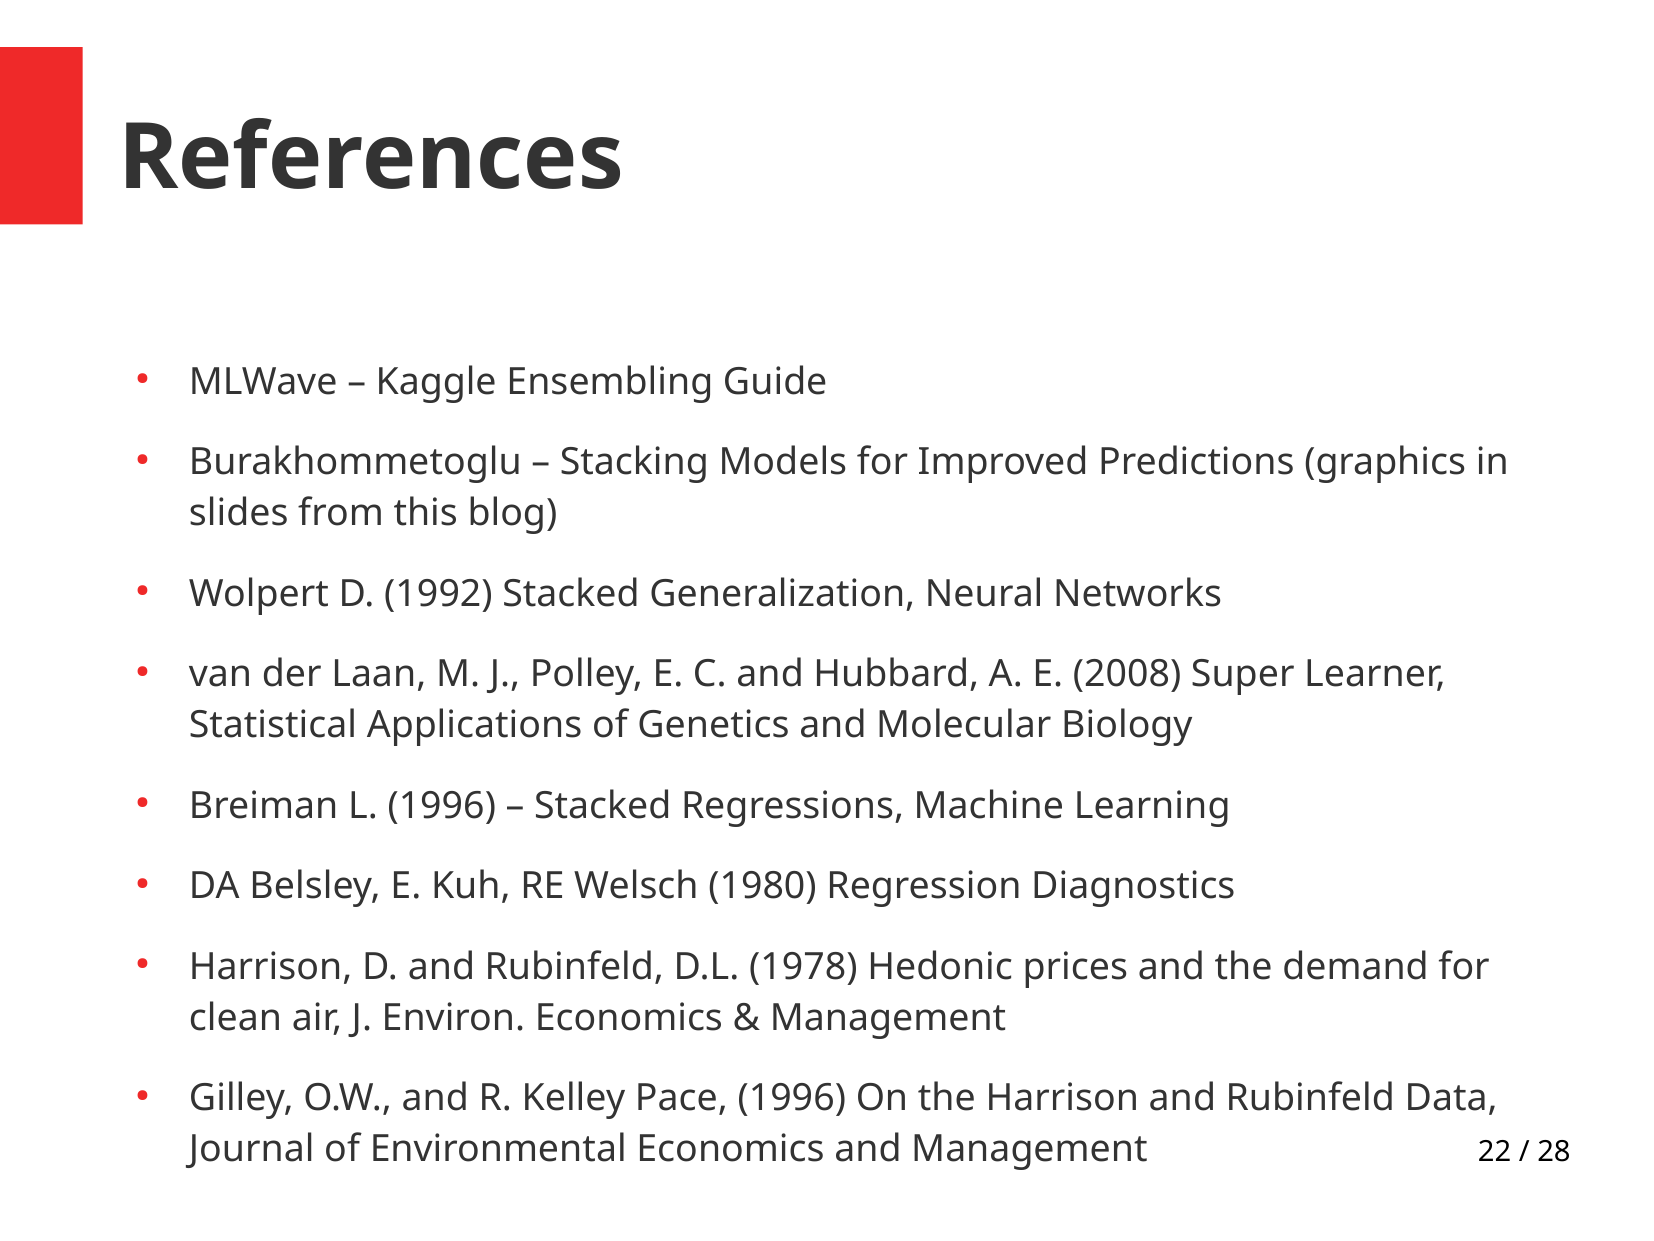

# References
MLWave – Kaggle Ensembling Guide
Burakhommetoglu – Stacking Models for Improved Predictions (graphics in slides from this blog)
Wolpert D. (1992) Stacked Generalization, Neural Networks
van der Laan, M. J., Polley, E. C. and Hubbard, A. E. (2008) Super Learner, Statistical Applications of Genetics and Molecular Biology
Breiman L. (1996) – Stacked Regressions, Machine Learning
DA Belsley, E. Kuh, RE Welsch (1980) Regression Diagnostics
Harrison, D. and Rubinfeld, D.L. (1978) Hedonic prices and the demand for clean air, J. Environ. Economics & Management
Gilley, O.W., and R. Kelley Pace, (1996) On the Harrison and Rubinfeld Data, Journal of Environmental Economics and Management
22